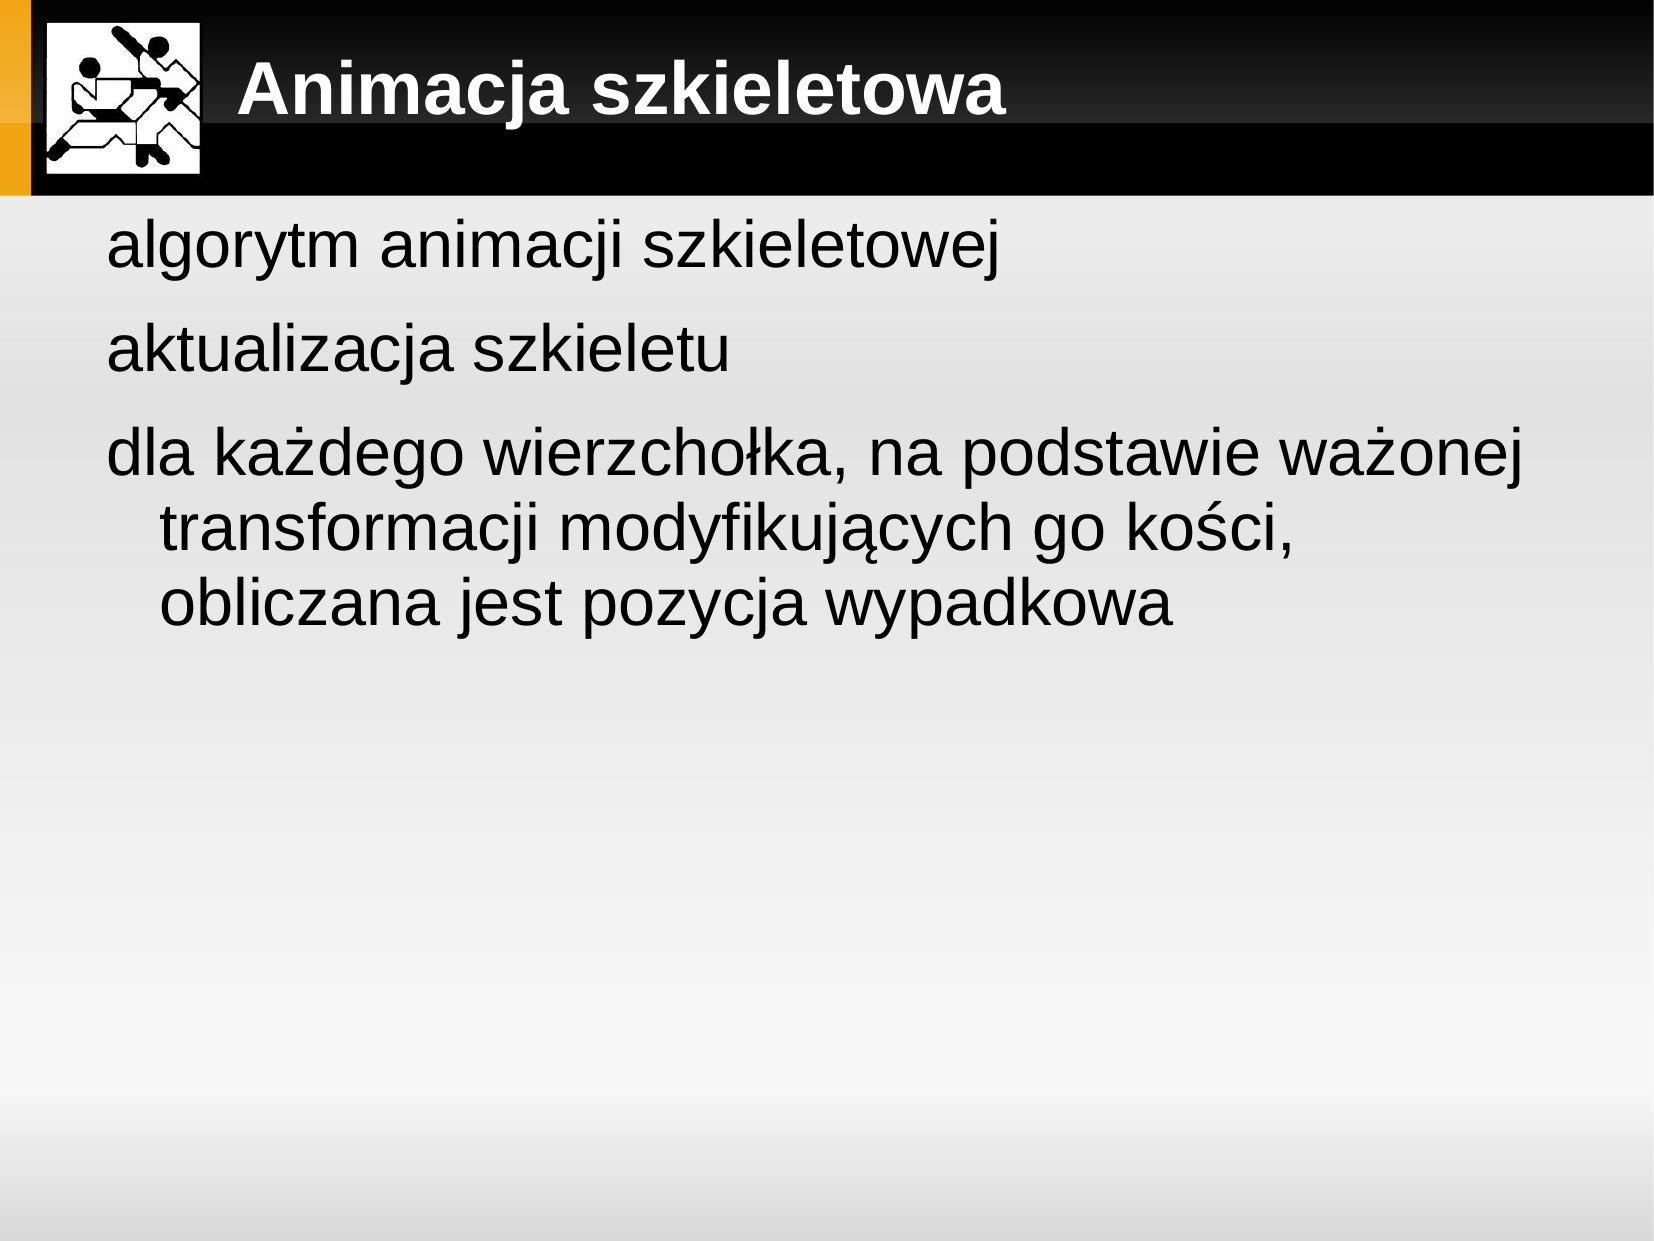

# Animacja szkieletowa
algorytm animacji szkieletowej
aktualizacja szkieletu
dla każdego wierzchołka, na podstawie ważonej transformacji modyfikujących go kości, obliczana jest pozycja wypadkowa